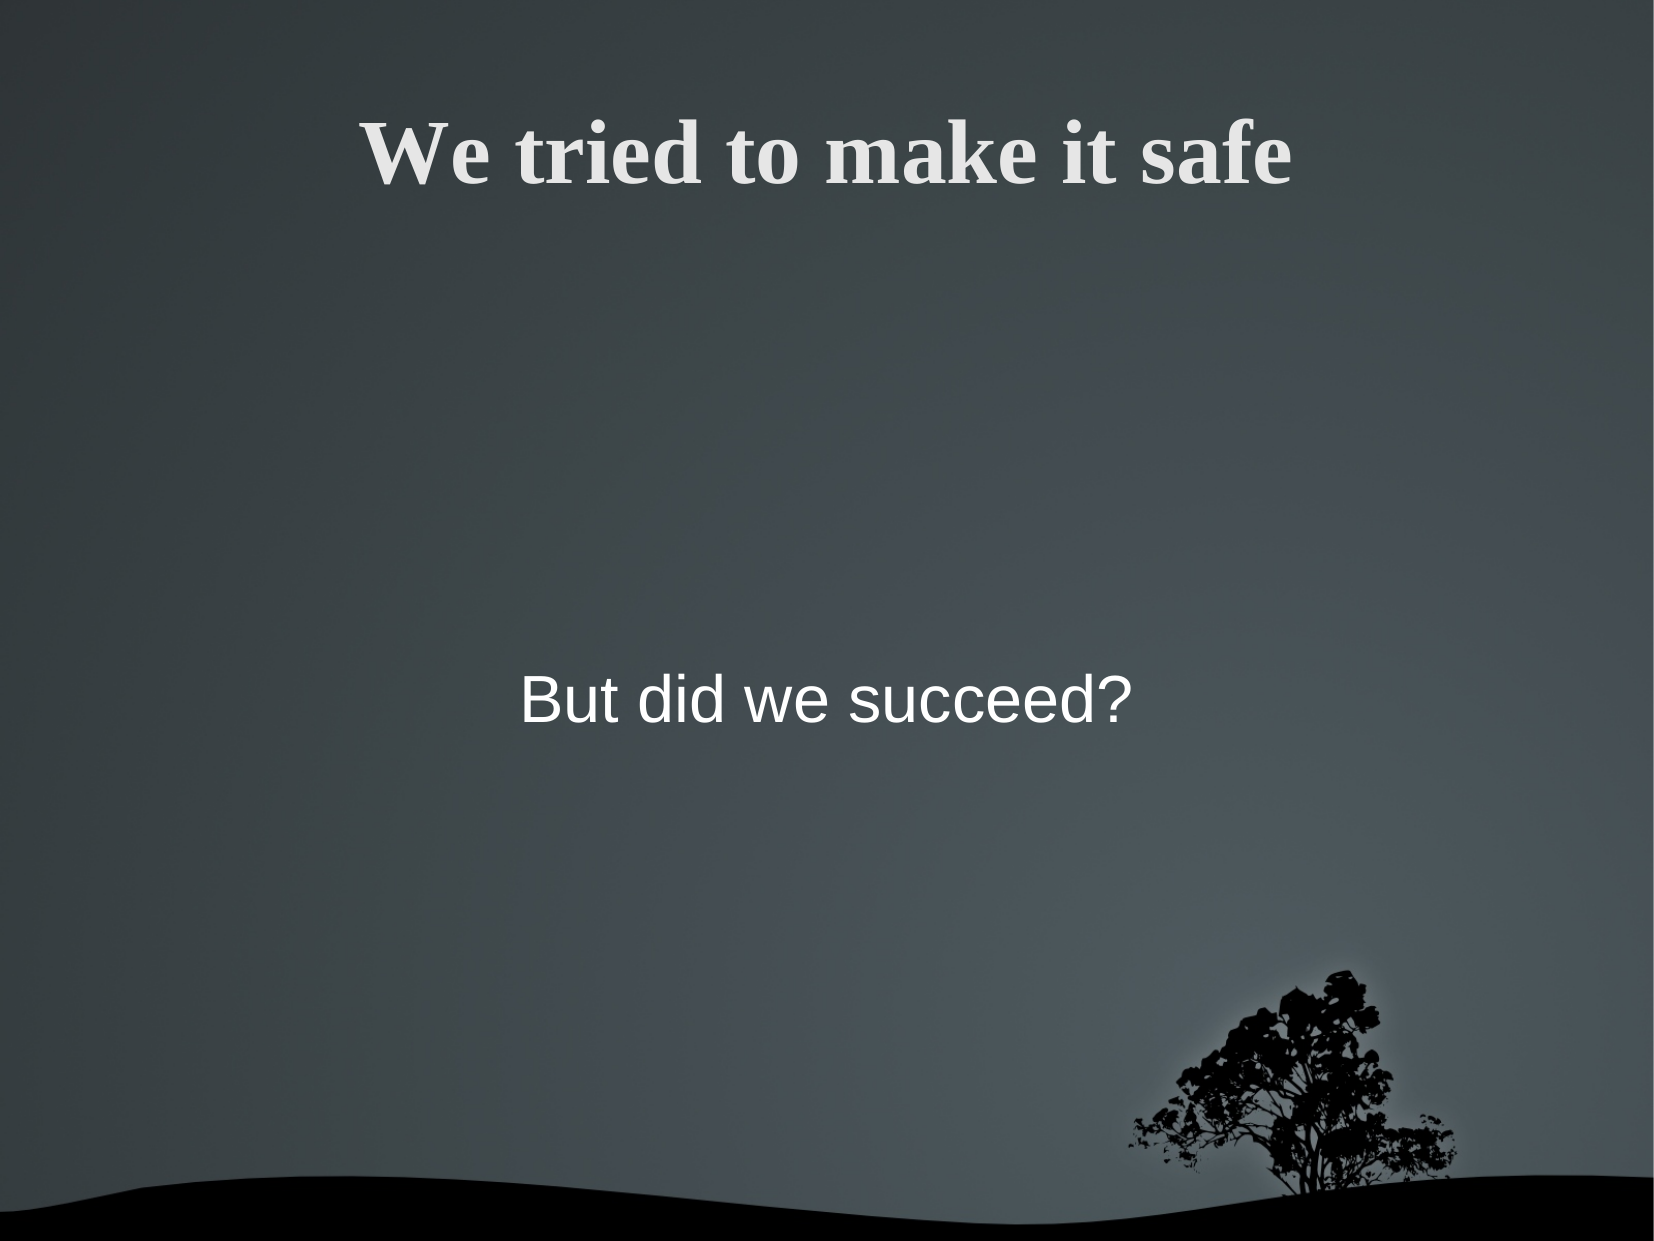

# We tried to make it safe
But did we succeed?